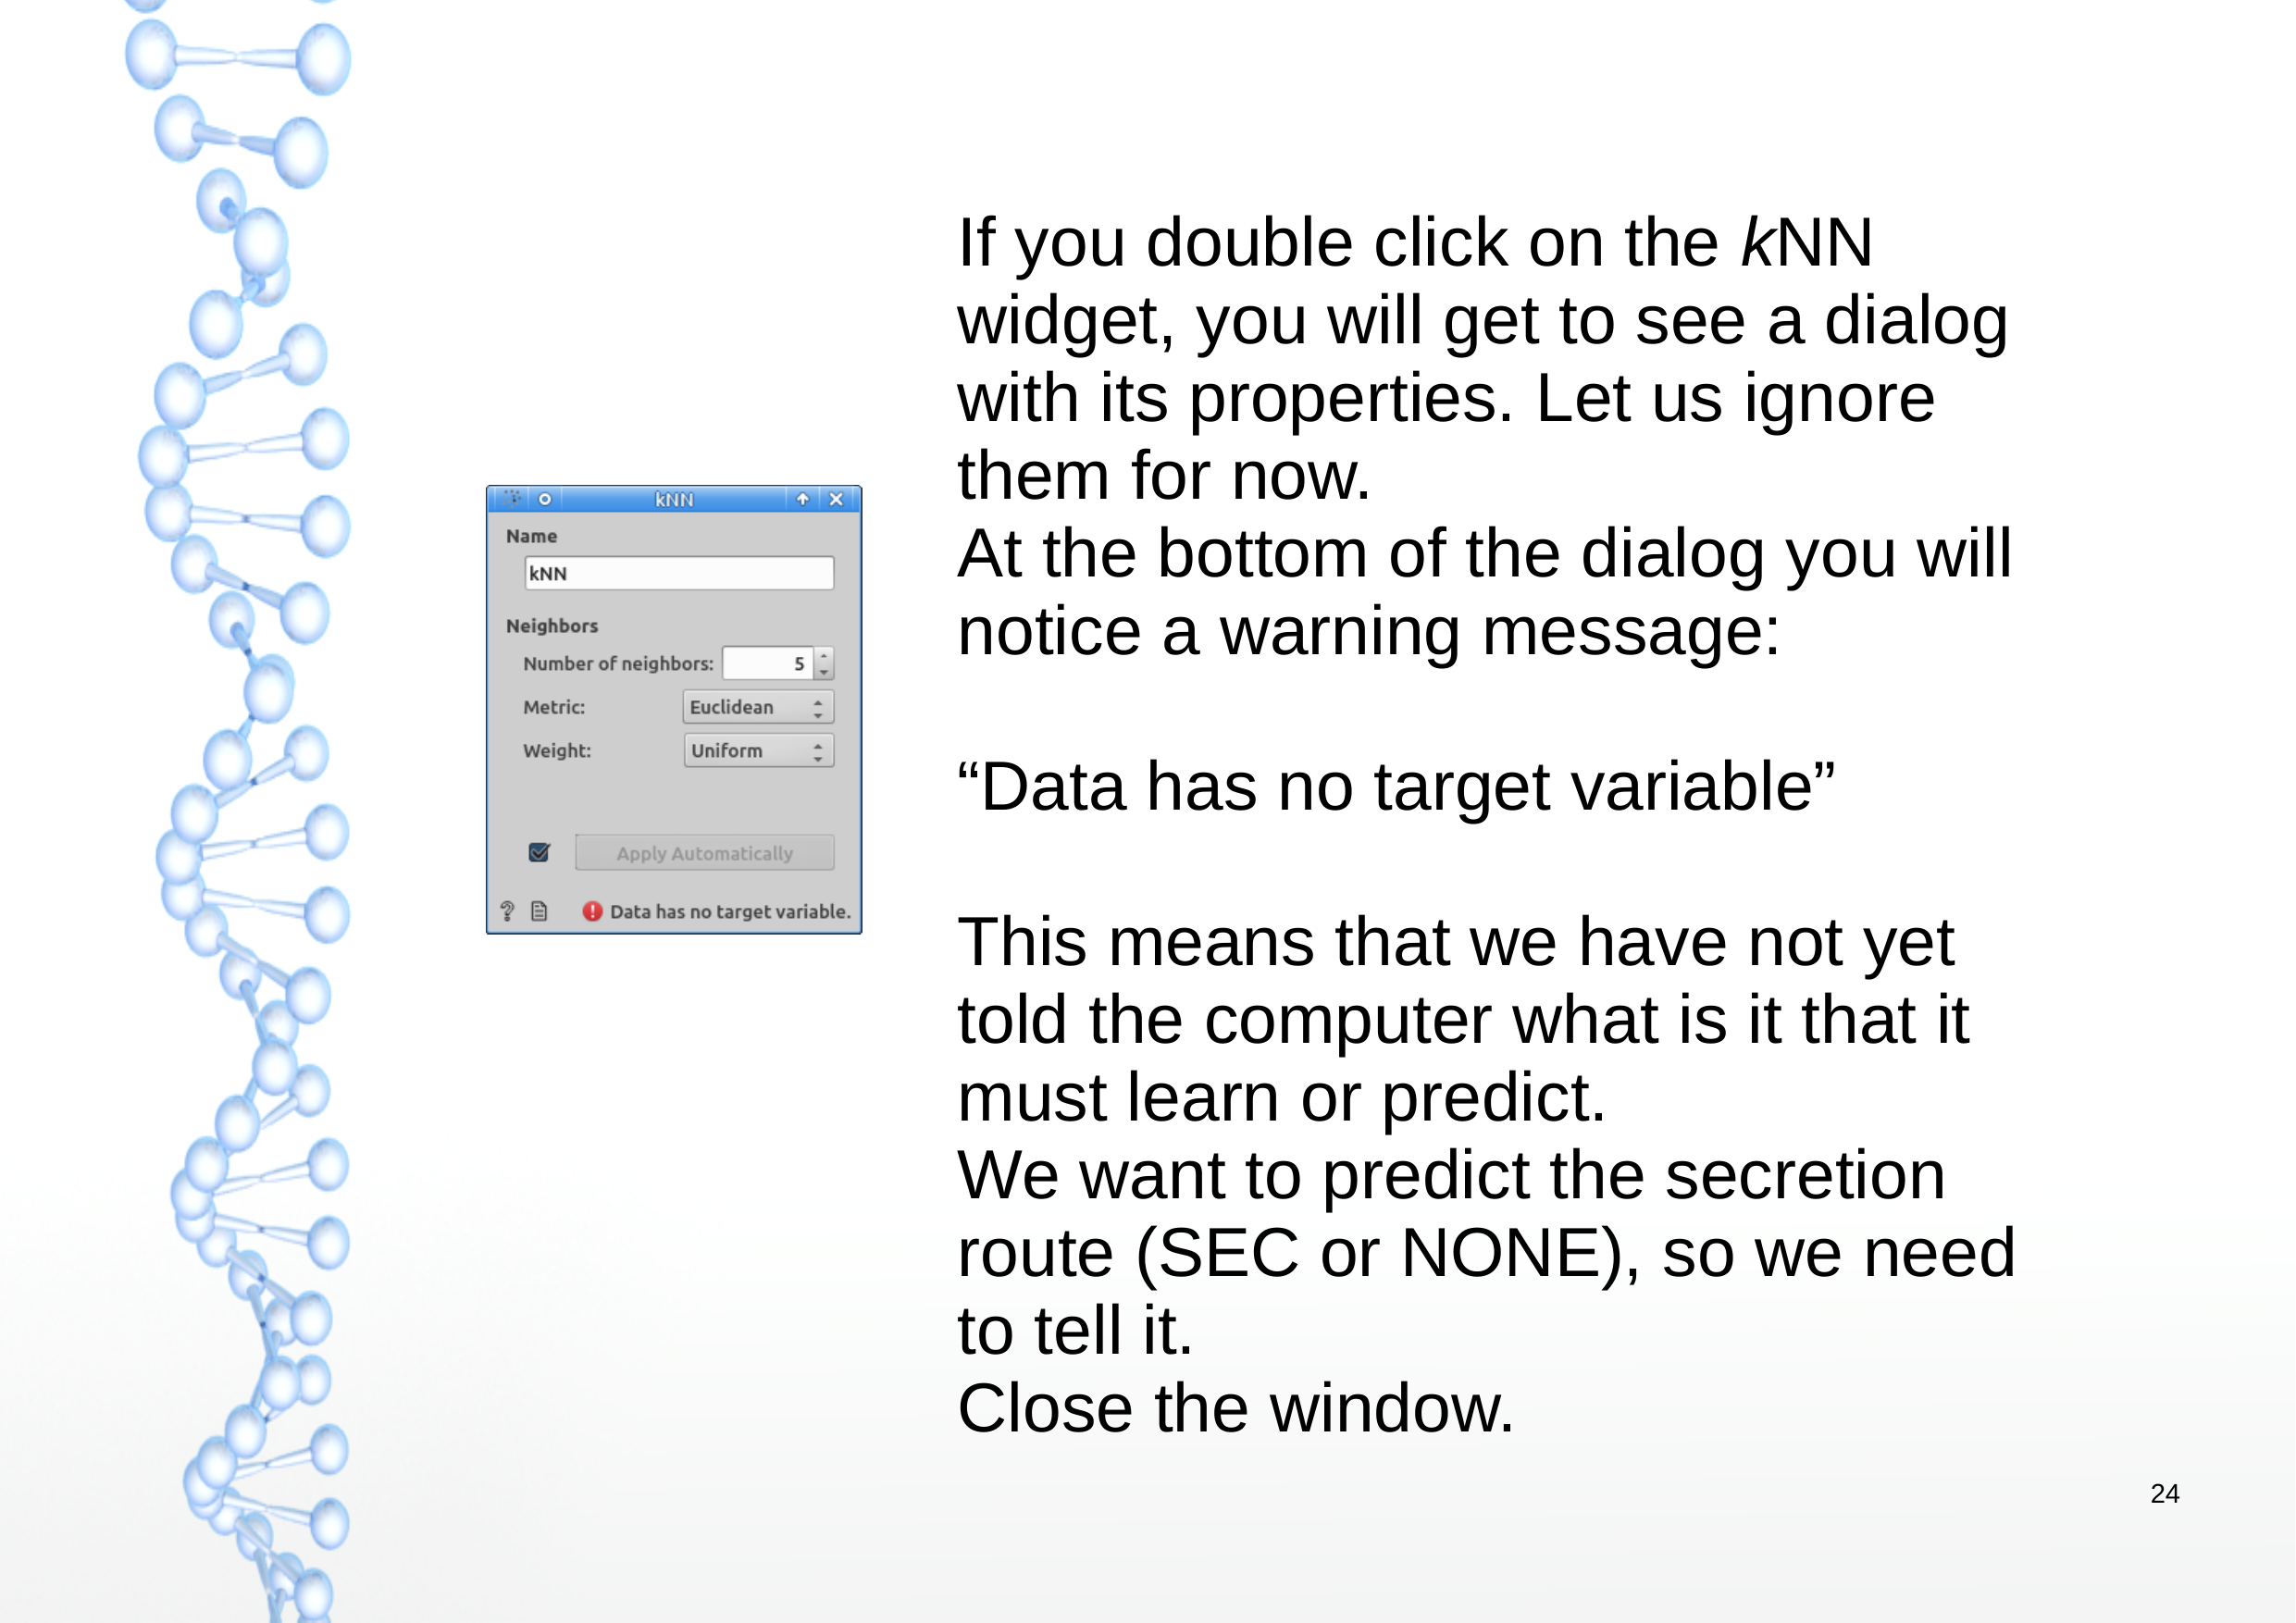

If you double click on the kNN widget, you will get to see a dialog with its properties. Let us ignore them for now.
At the bottom of the dialog you will notice a warning message:
“Data has no target variable”
This means that we have not yet told the computer what is it that it must learn or predict.
We want to predict the secretion route (SEC or NONE), so we need to tell it.
Close the window.
24